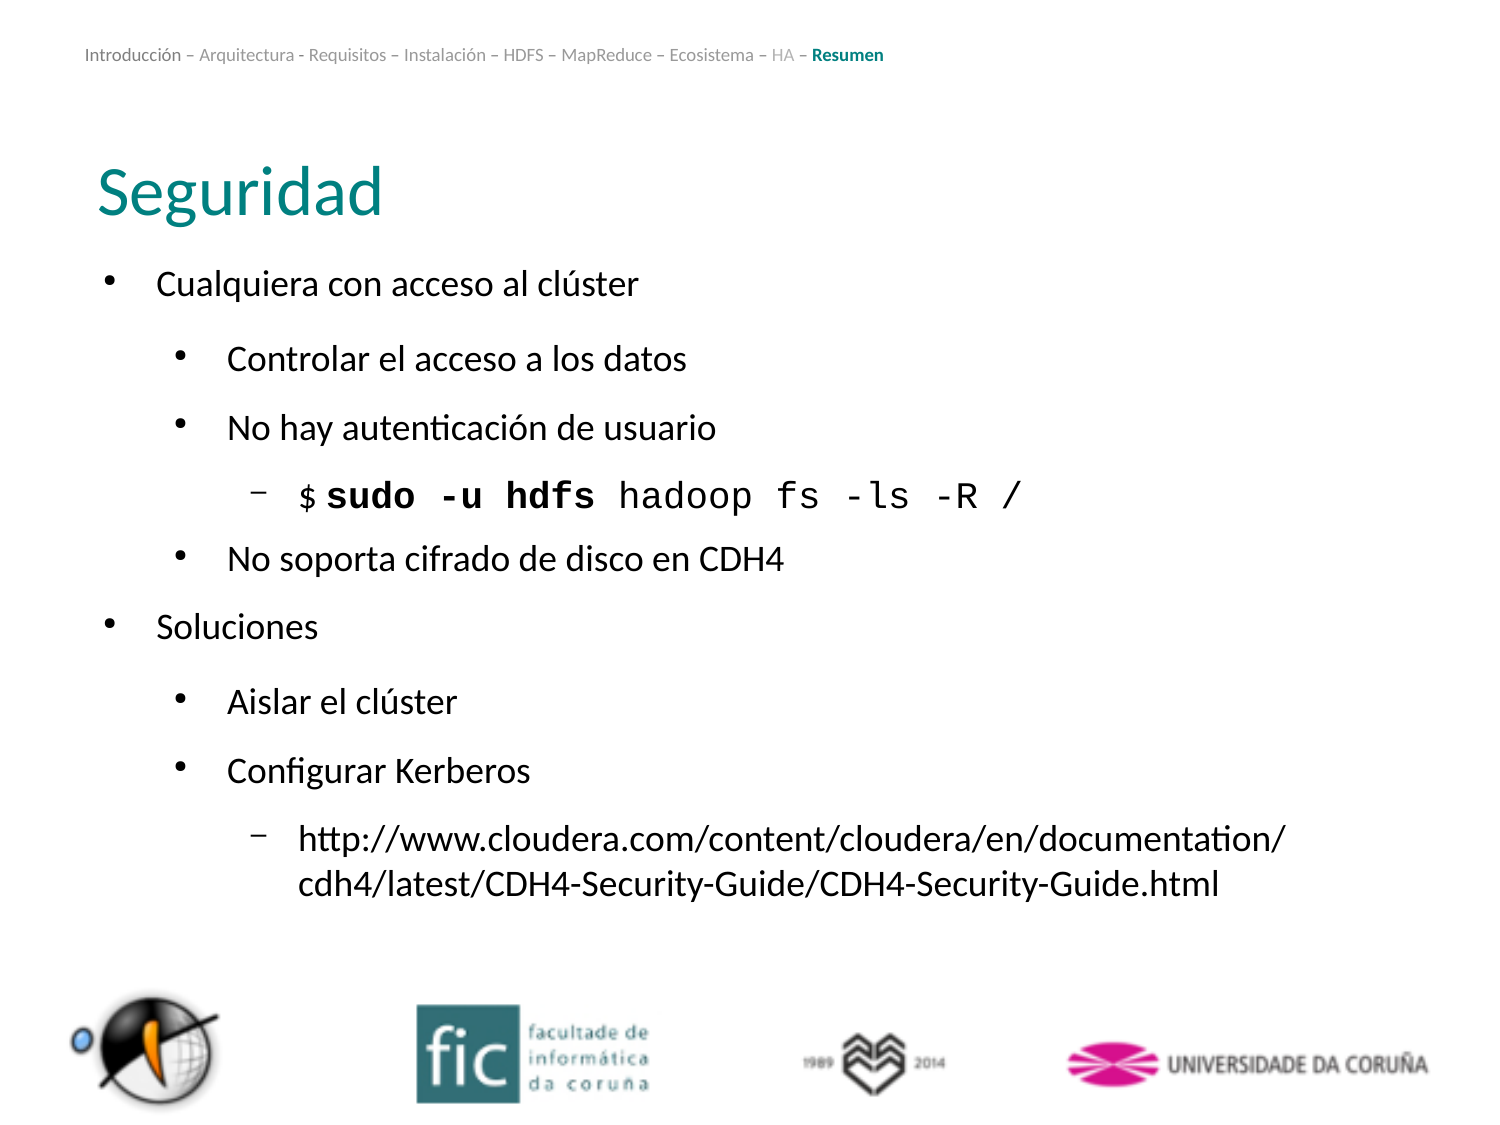

Introducción – Arquitectura - Requisitos – Instalación – HDFS – MapReduce – Ecosistema – HA – Resumen
# Seguridad
Cualquiera con acceso al clúster
Controlar el acceso a los datos
No hay autenticación de usuario
$ sudo -u hdfs hadoop fs -ls -R /
No soporta cifrado de disco en CDH4
Soluciones
Aislar el clúster
Configurar Kerberos
http://www.cloudera.com/content/cloudera/en/documentation/cdh4/latest/CDH4-Security-Guide/CDH4-Security-Guide.html